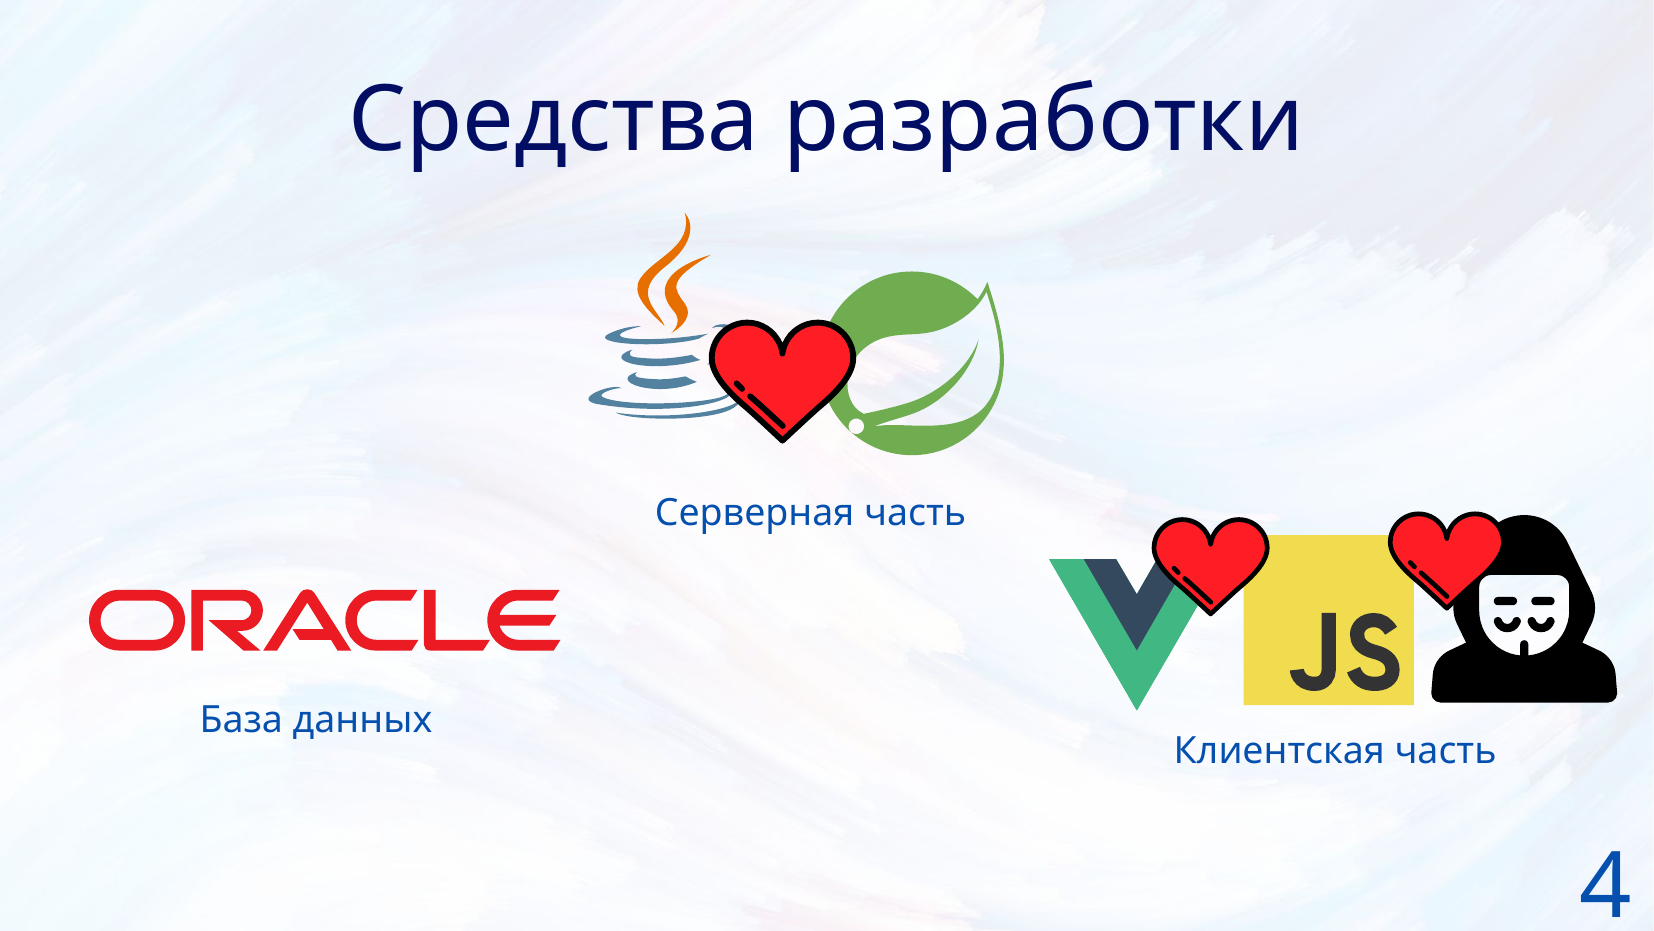

# Средства разработки
Серверная часть
База данных
Клиентская часть
4